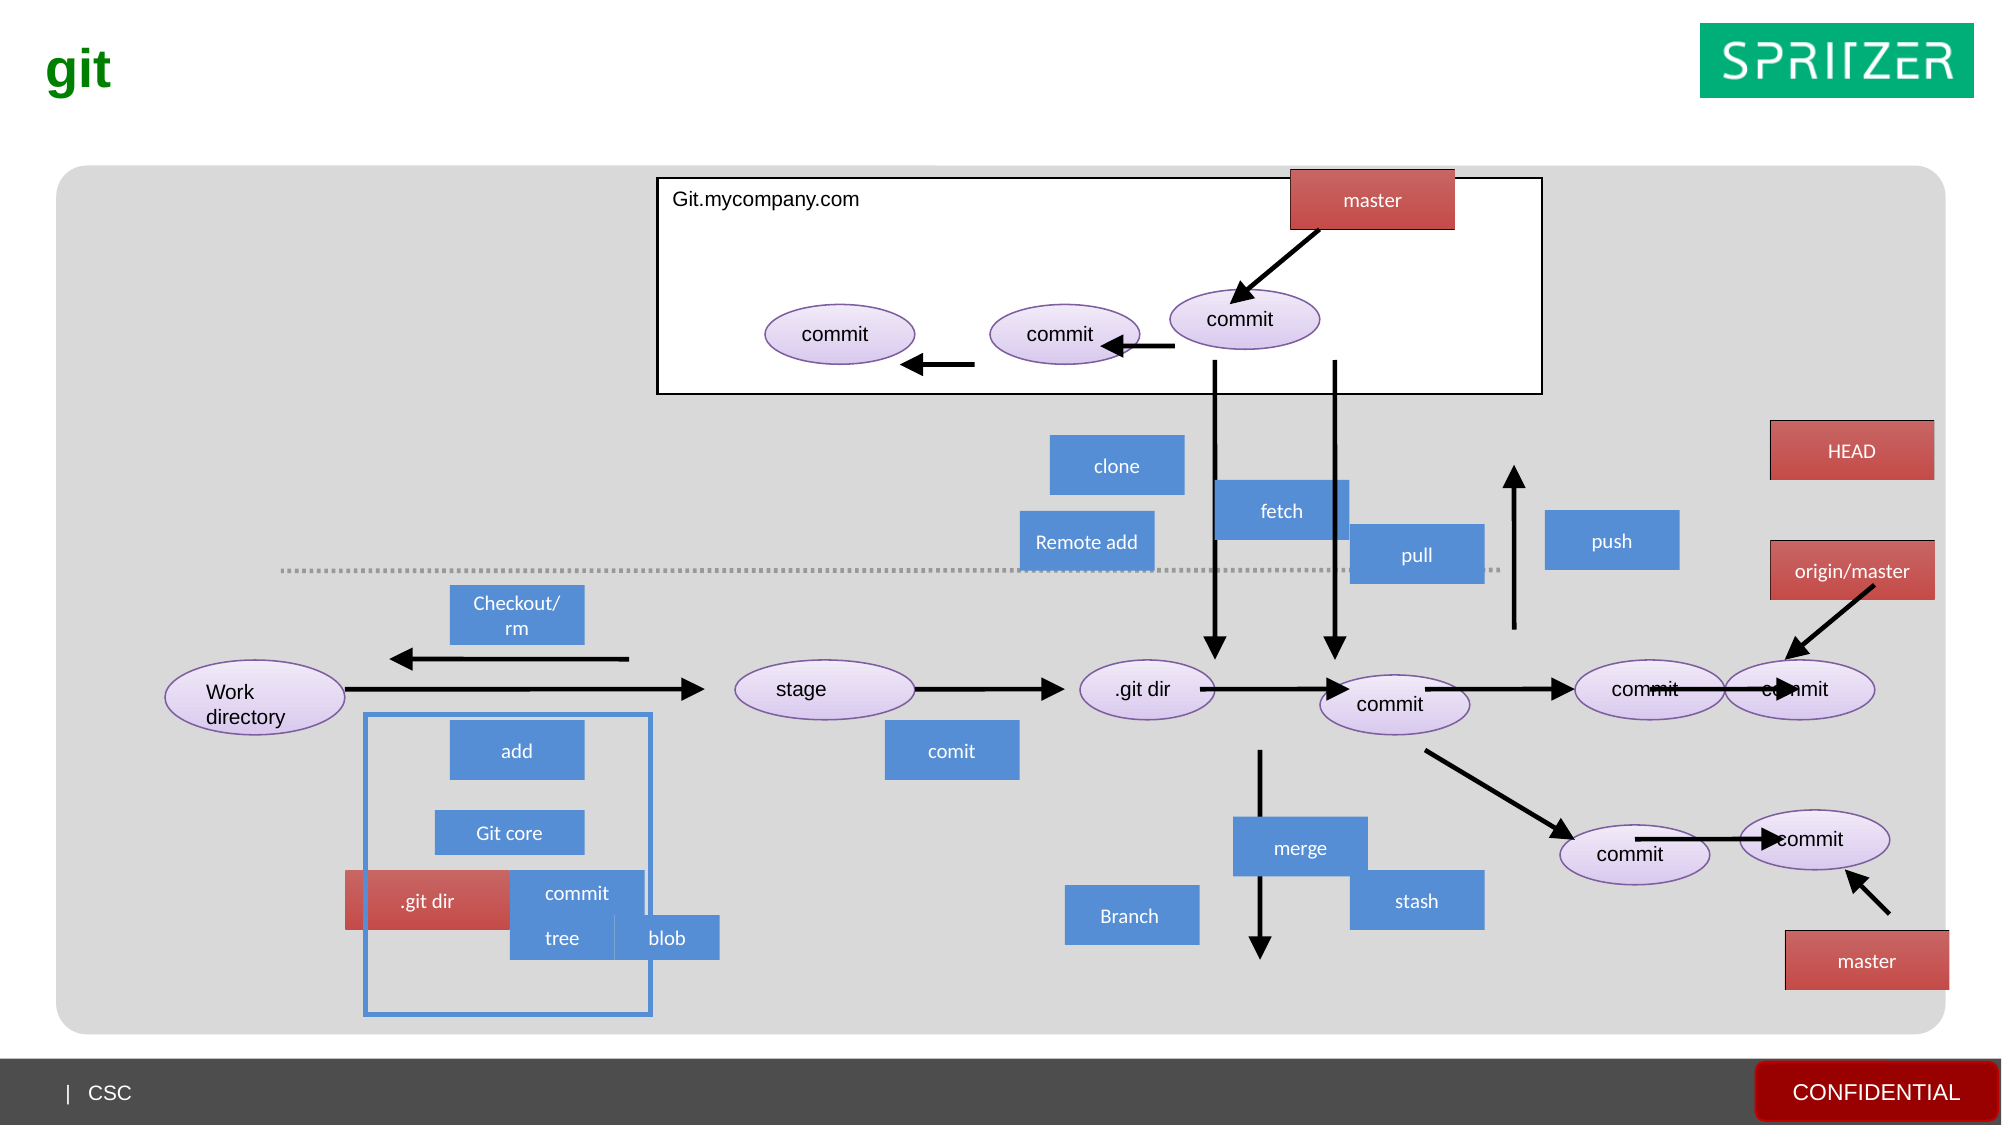

git
master
Git.mycompany.com
commit
commit
commit
HEAD
clone
fetch
push
Remote add
pull
origin/master
Checkout/rm
Work directory
stage
.git dir
commit
commit
commit
add
comit
Git core
commit
merge
commit
stash
.git dir
commit
Branch
tree
blob
master